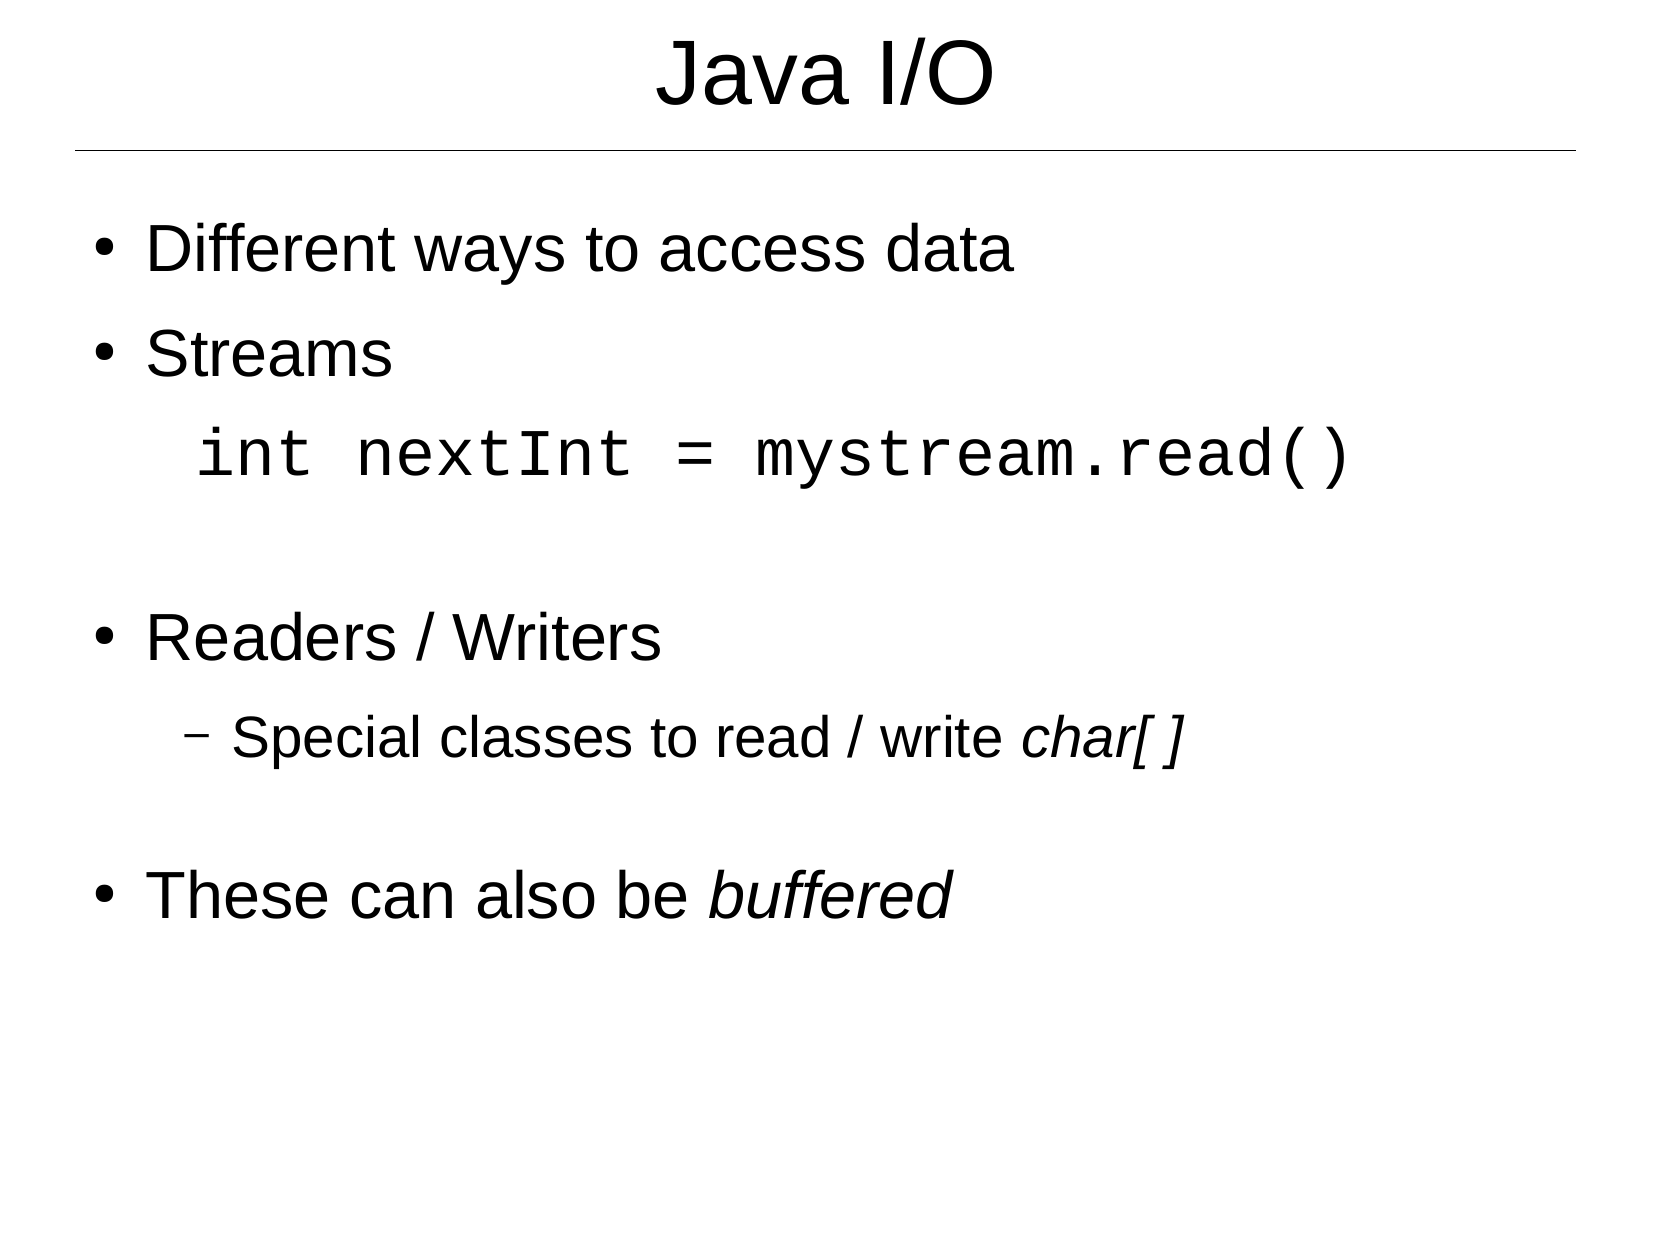

# Java I/O
Different ways to access data
Streams
 int nextInt = mystream.read()
Readers / Writers
Special classes to read / write char[ ]
These can also be buffered